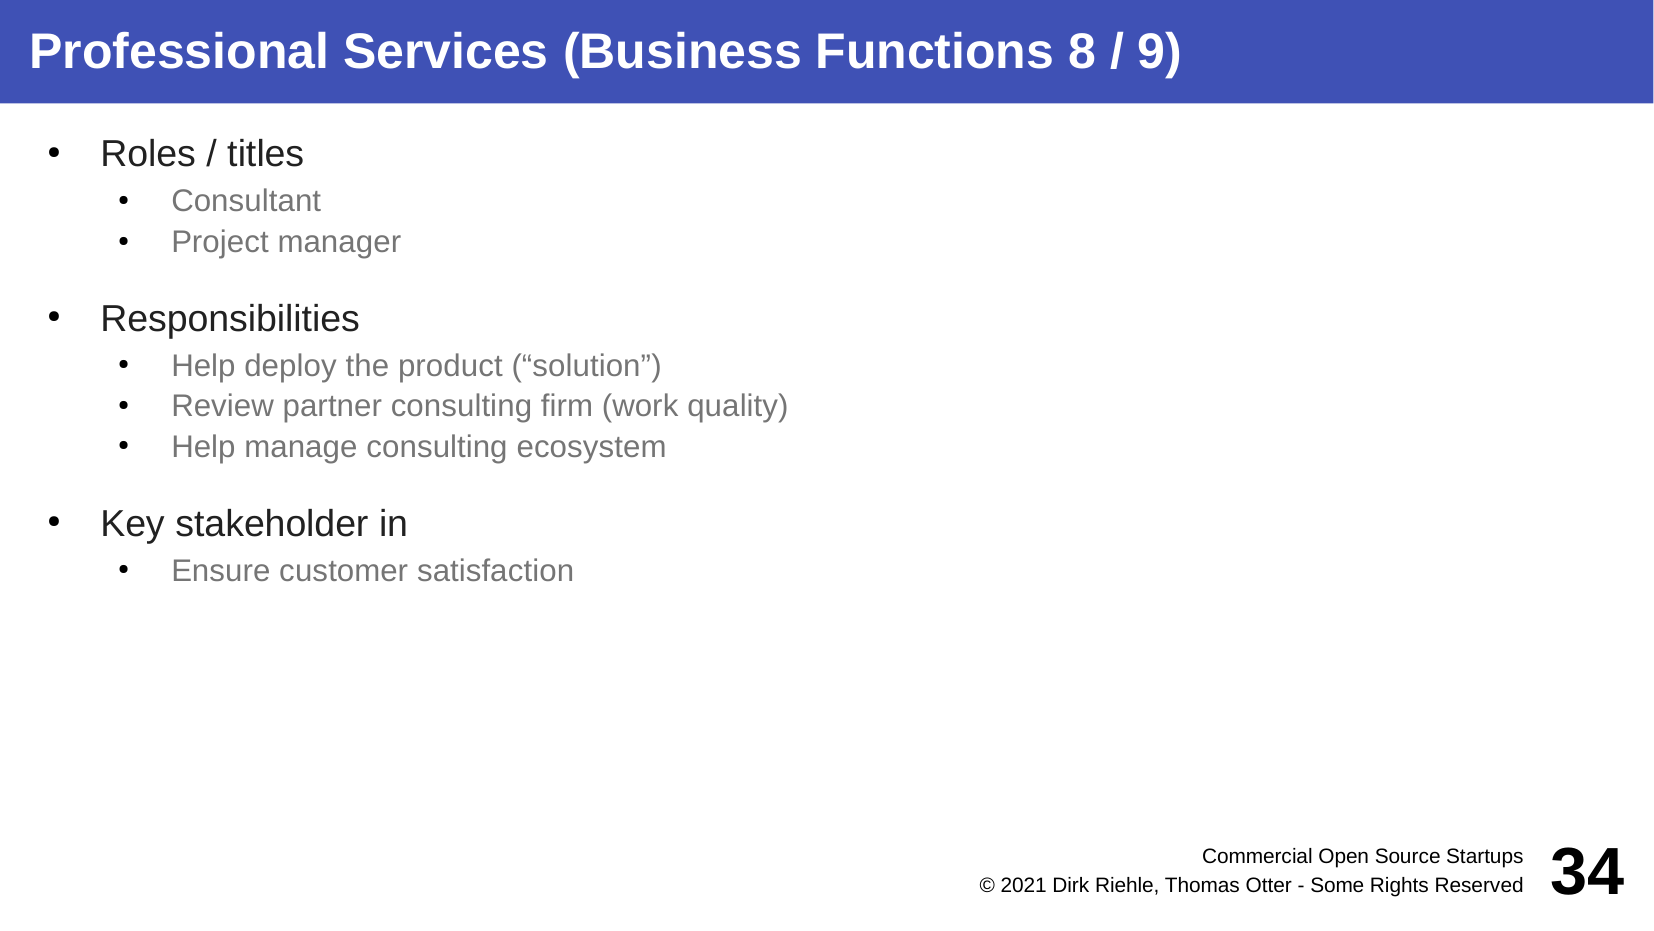

# Professional Services (Business Functions 8 / 9)
Roles / titles
Consultant
Project manager
Responsibilities
Help deploy the product (“solution”)
Review partner consulting firm (work quality)
Help manage consulting ecosystem
Key stakeholder in
Ensure customer satisfaction
Commercial Open Source Startups
34
© 2021 Dirk Riehle, Thomas Otter - Some Rights Reserved